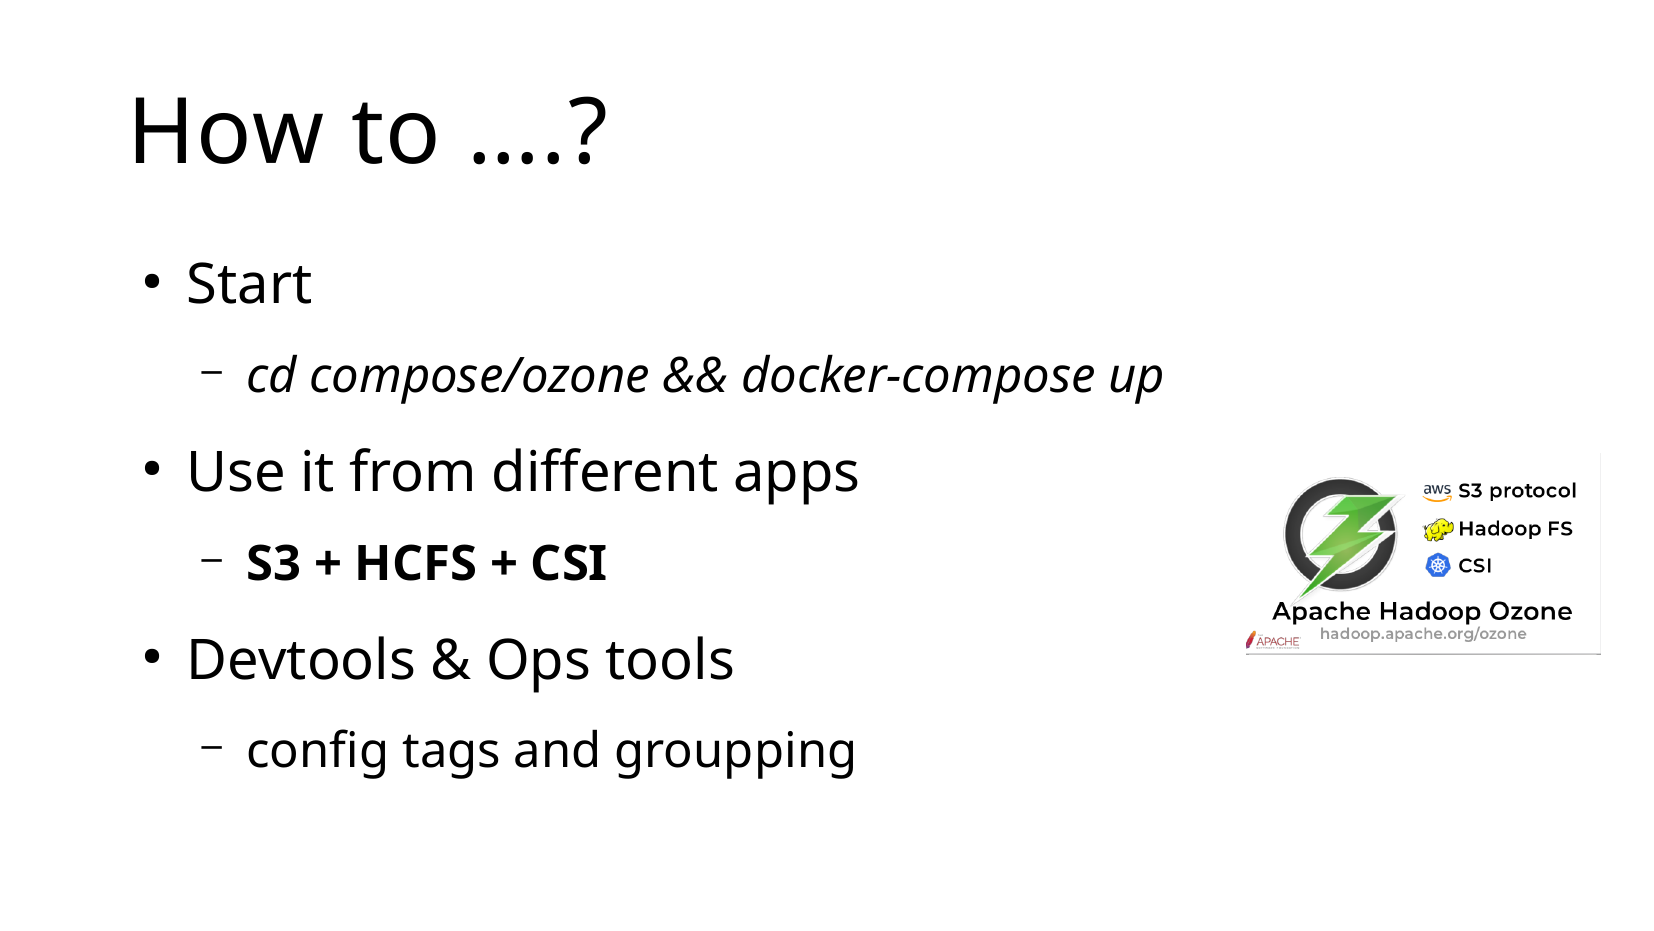

# How to ….?
Start
cd compose/ozone && docker-compose up
Use it from different apps
S3 + HCFS + CSI
Devtools & Ops tools
config tags and groupping